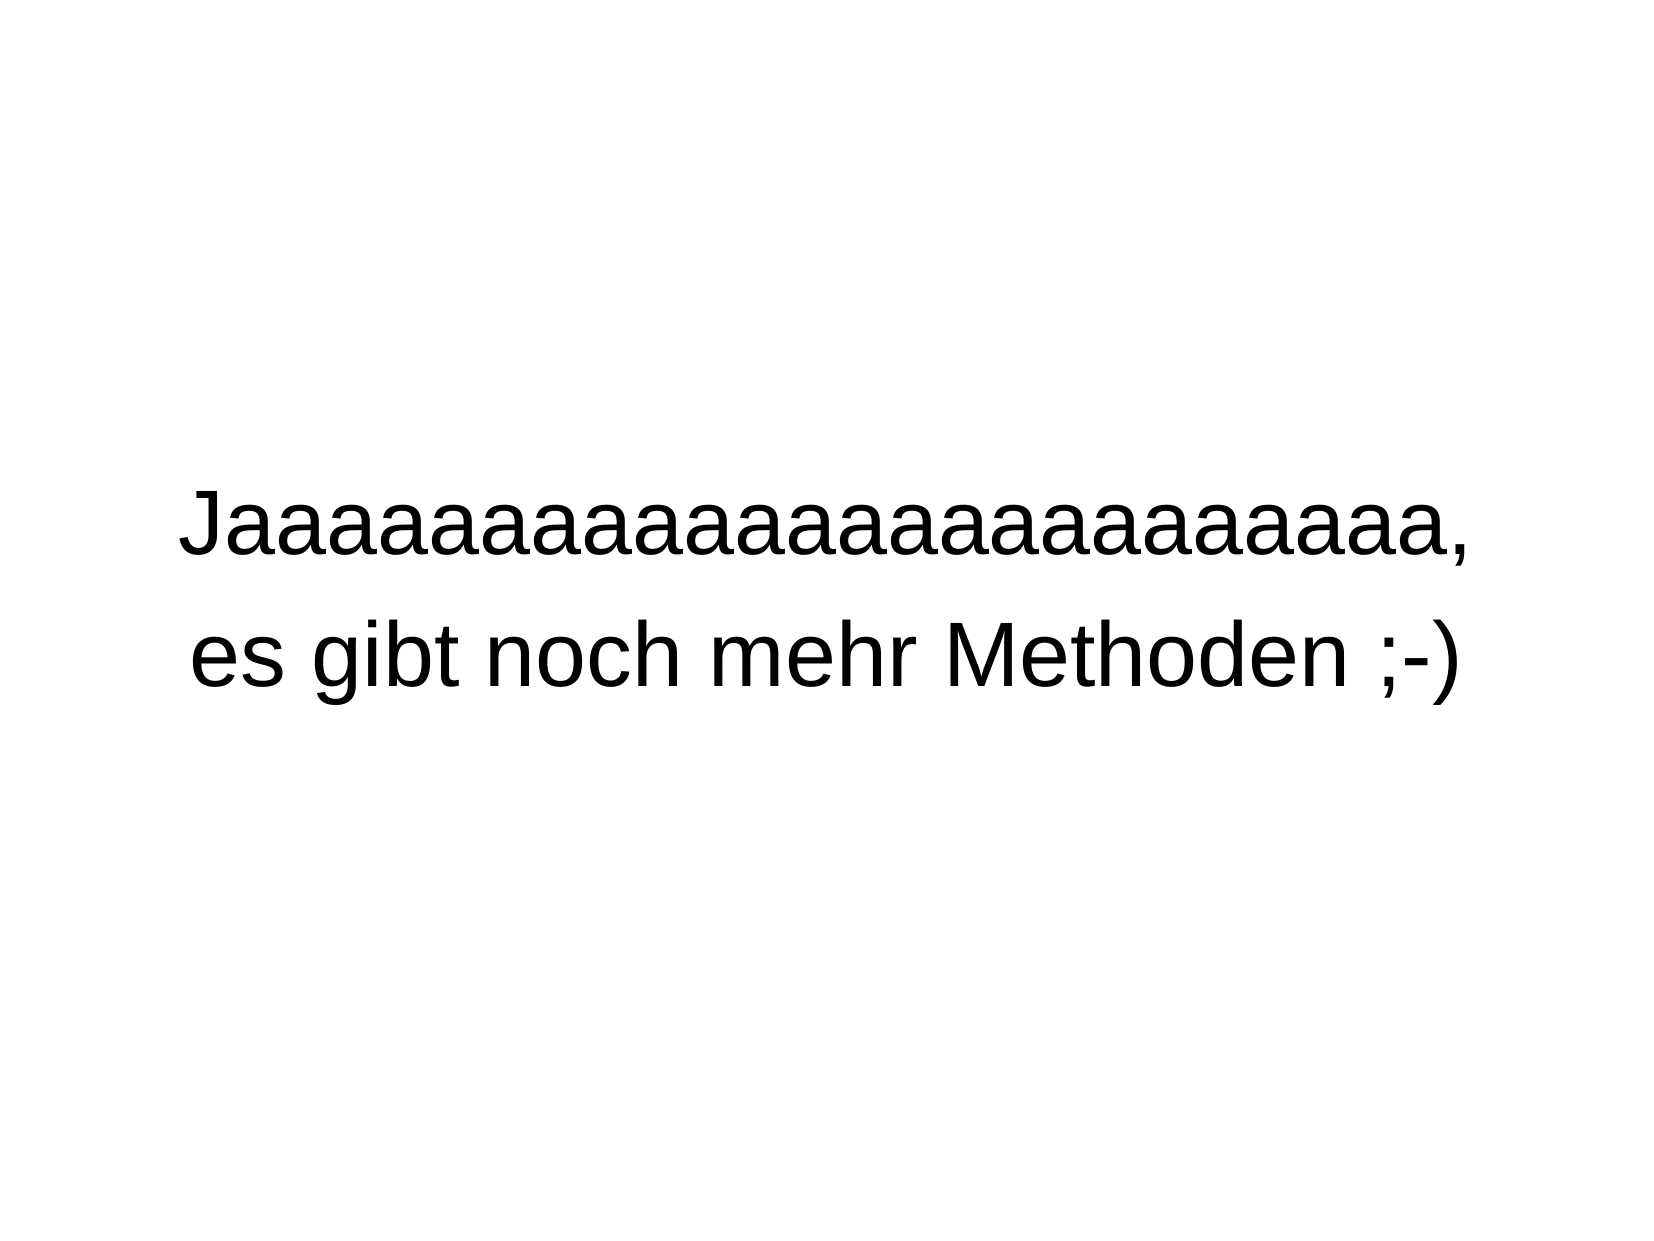

# Jaaaaaaaaaaaaaaaaaaaaaaaa,
es gibt noch mehr Methoden ;-)